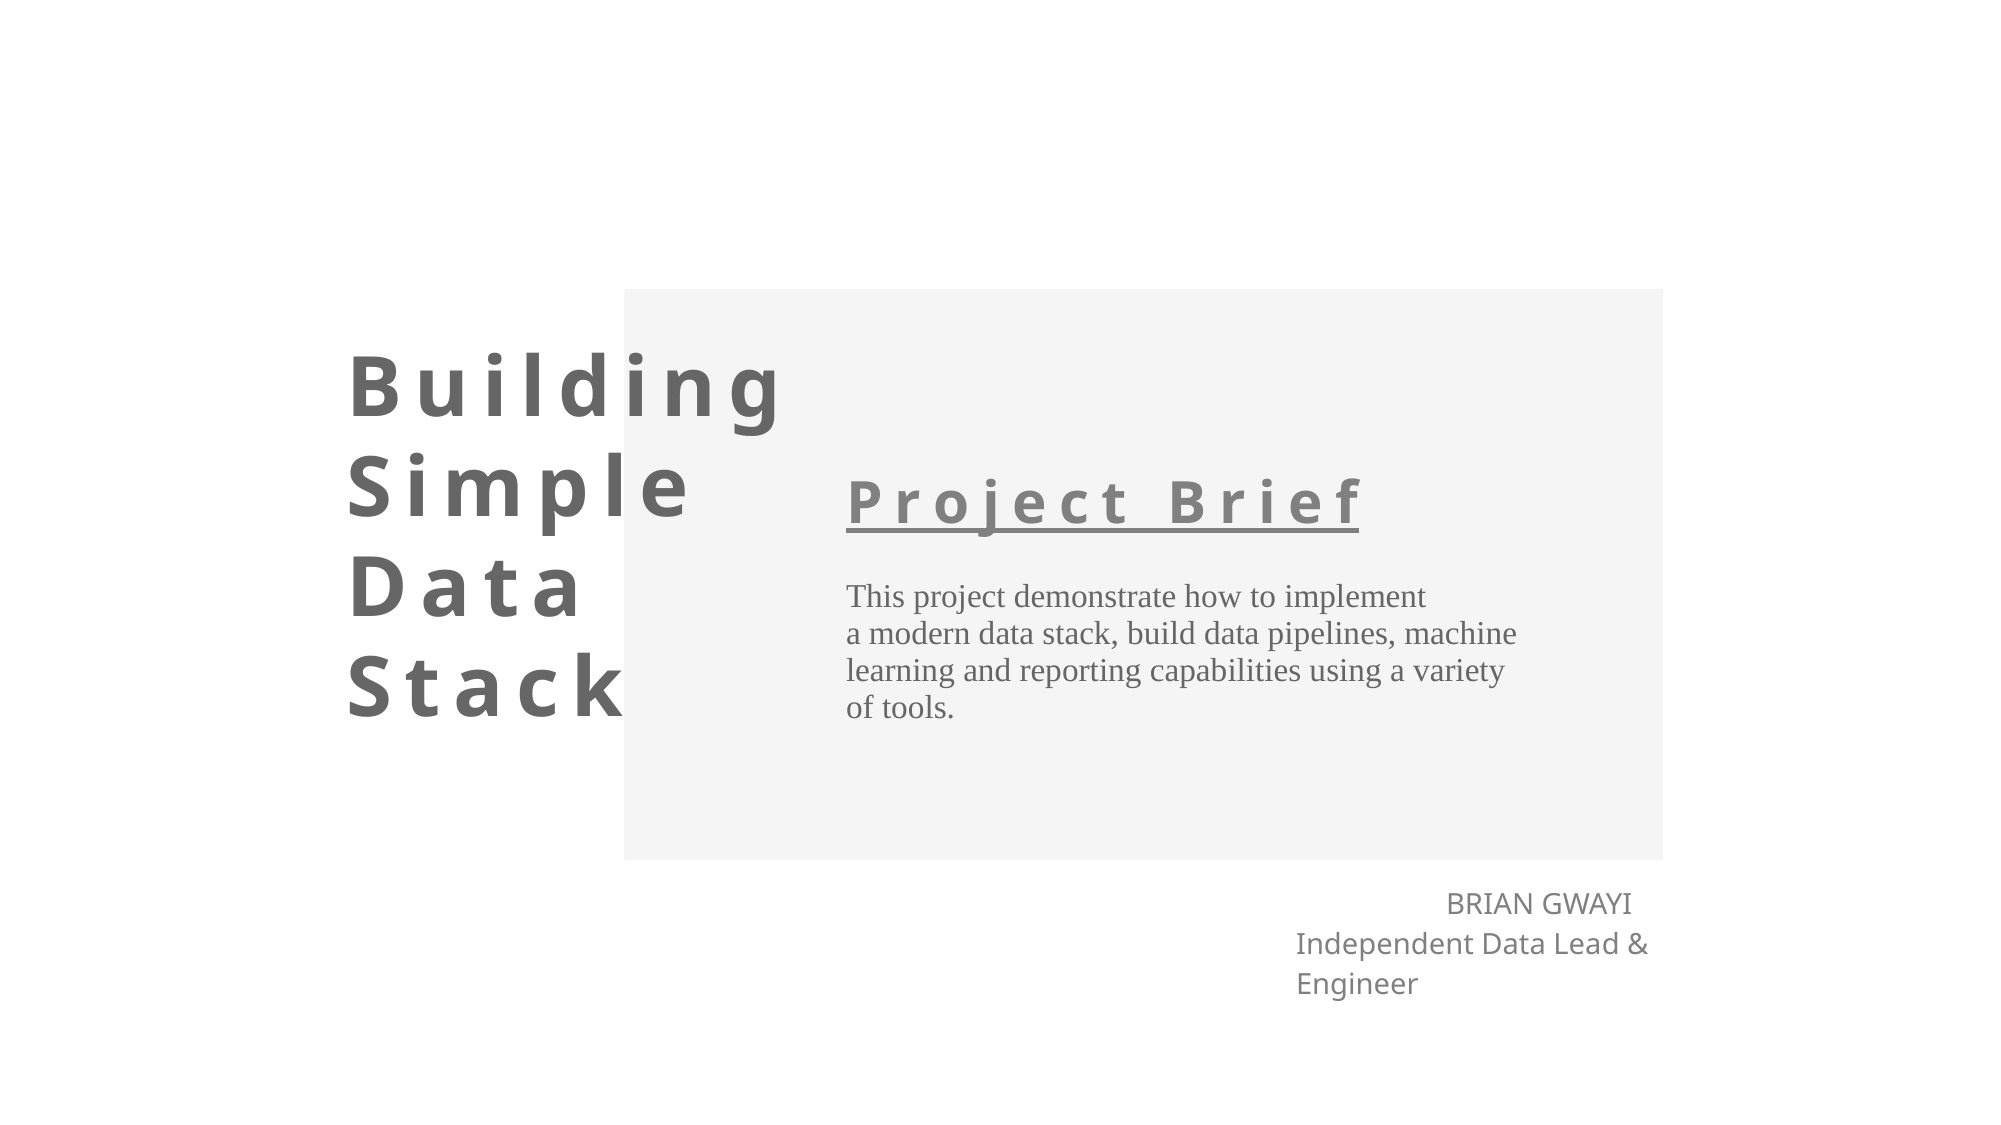

Building
Simple
Data
Stack
Project Brief
This project demonstrate how to implement
a modern data stack, build data pipelines, machine
learning and reporting capabilities using a variety
of tools.
	BRIAN GWAYI
Independent Data Lead &
Engineer